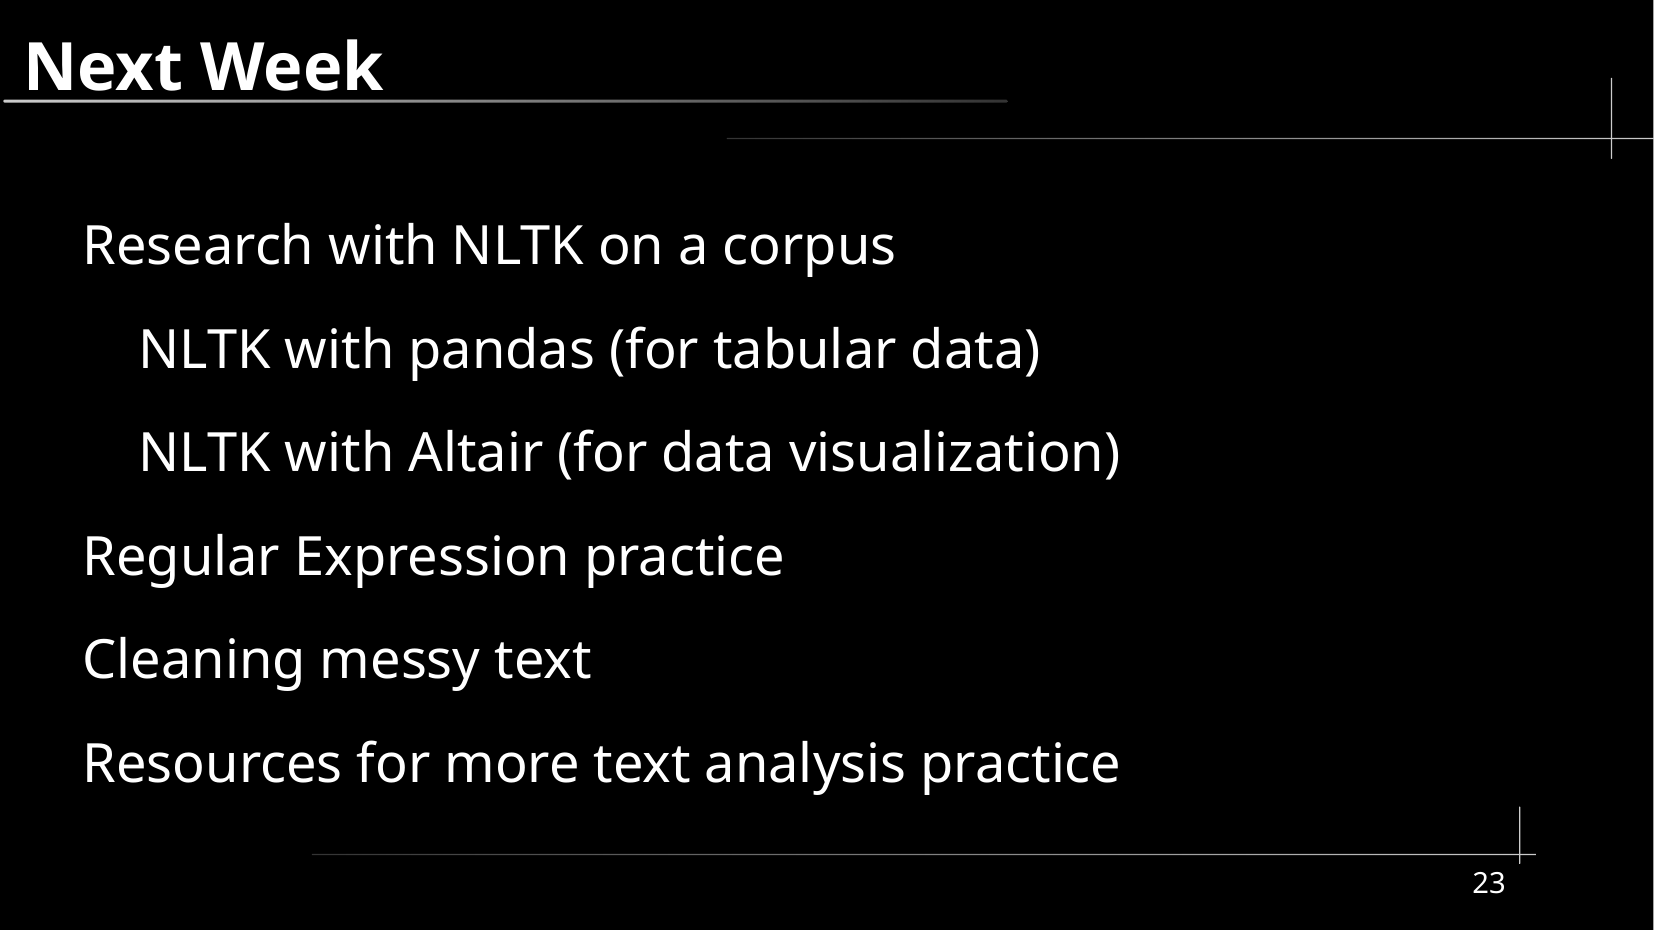

# Next Week
Research with NLTK on a corpus
 NLTK with pandas (for tabular data)
 NLTK with Altair (for data visualization)
Regular Expression practice
Cleaning messy text
Resources for more text analysis practice
23